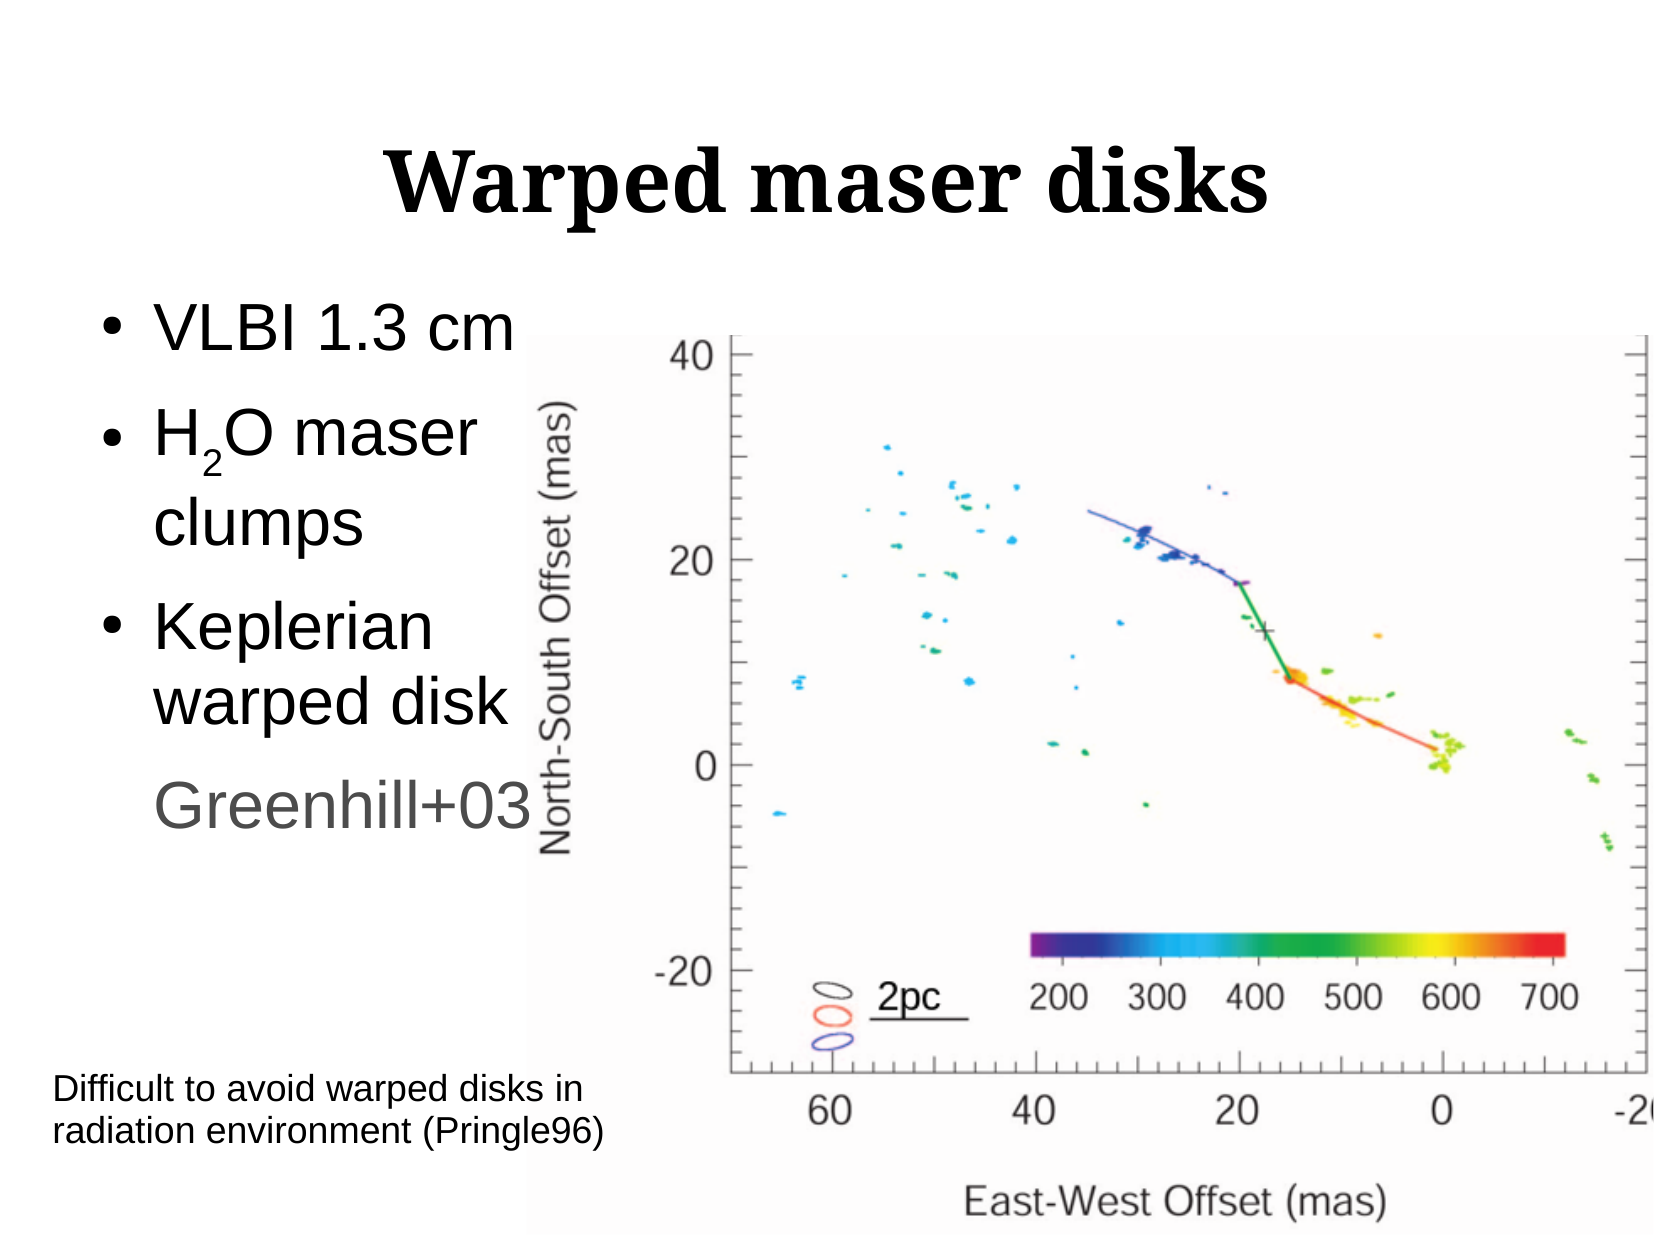

# Warped maser disks
VLBI 1.3 cm
H2O maser clumps
Keplerian warped disk
Greenhill+03
Difficult to avoid warped disks in radiation environment (Pringle96)